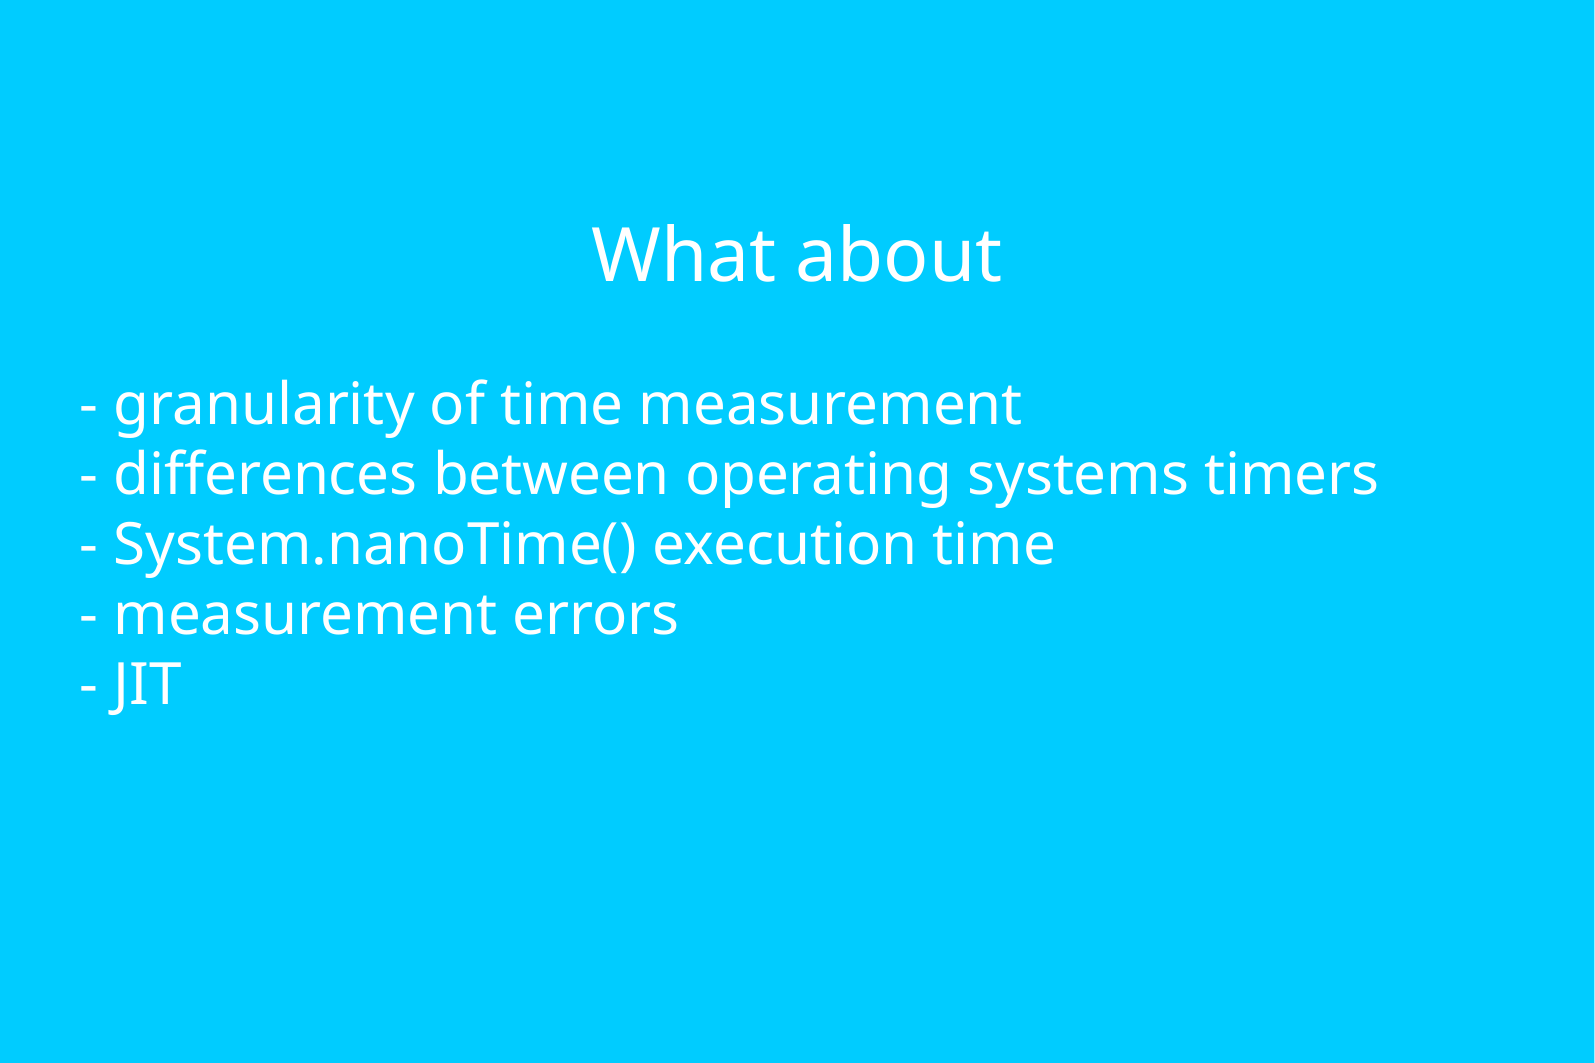

What about
- granularity of time measurement
- differences between operating systems timers
- System.nanoTime() execution time
- measurement errors
- JIT